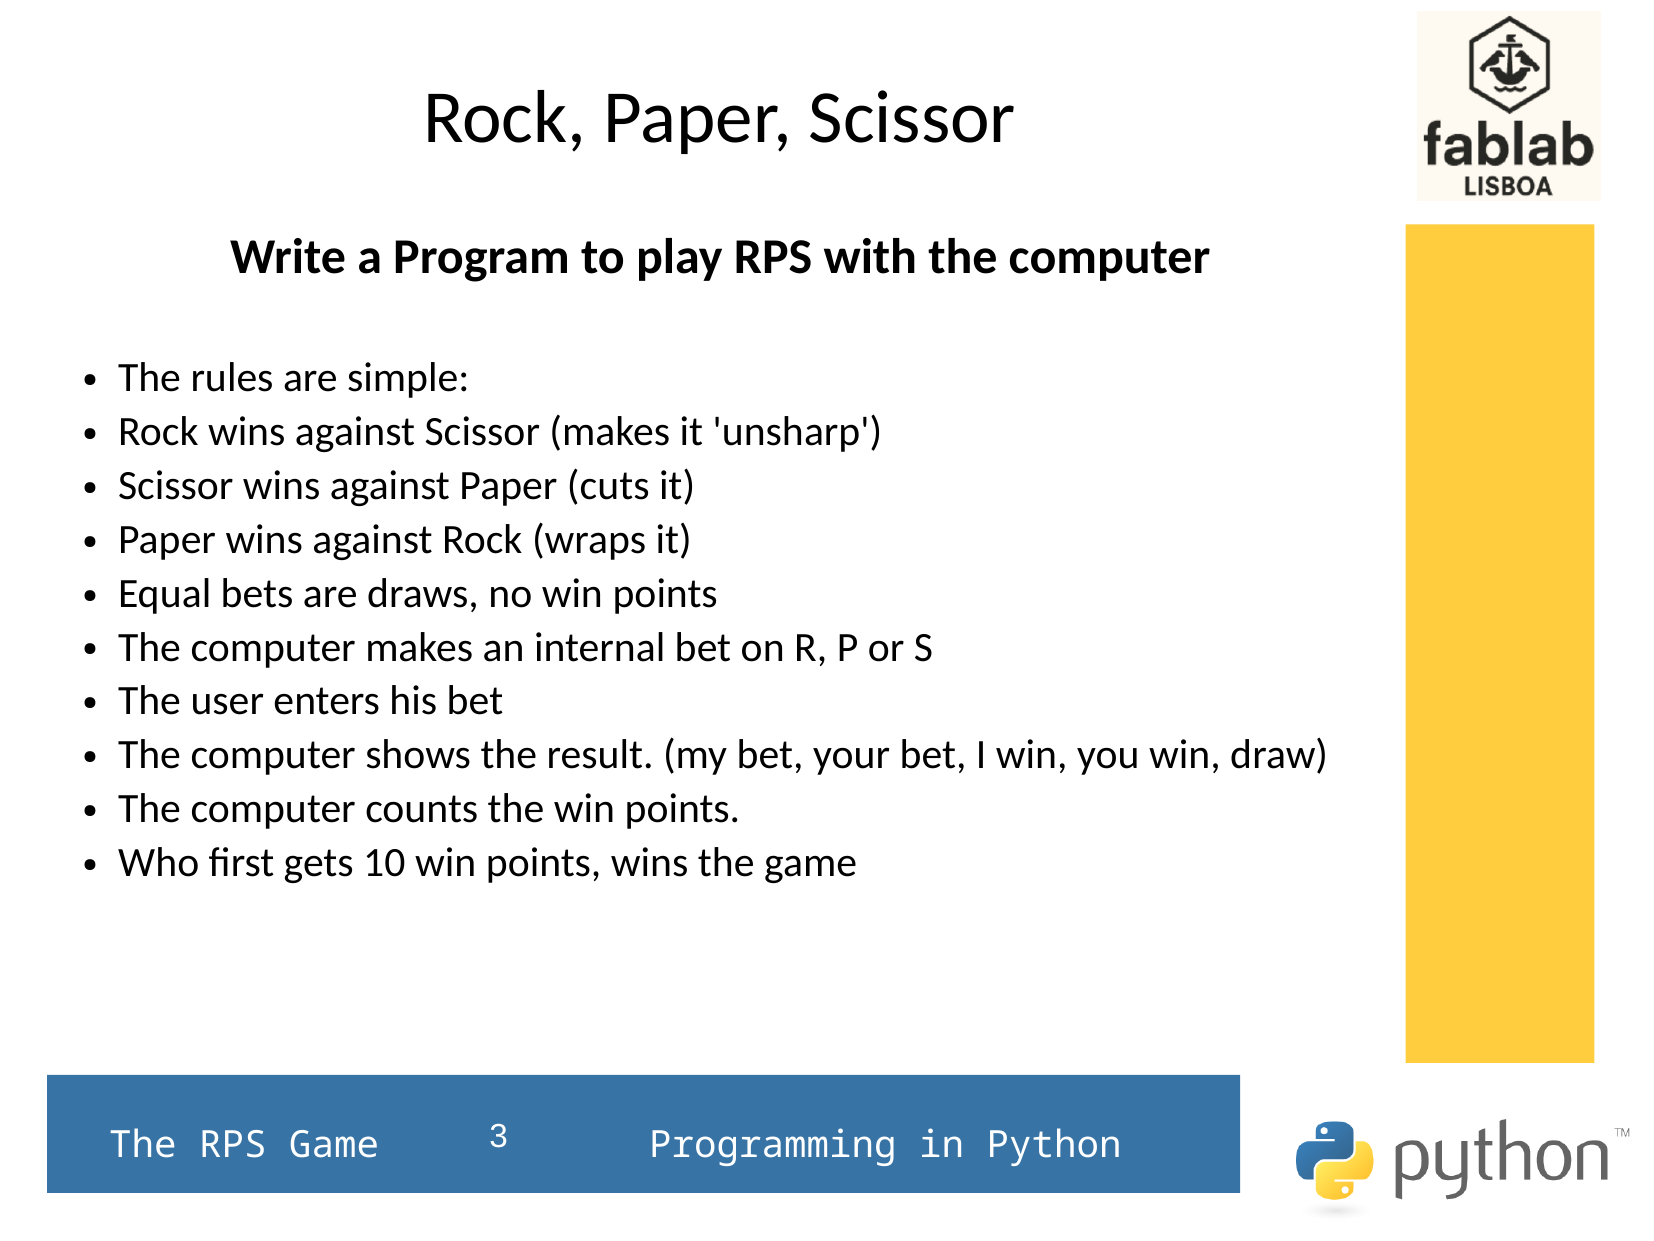

# Rock, Paper, Scissor
Write a Program to play RPS with the computer
The rules are simple:
Rock wins against Scissor (makes it 'unsharp')
Scissor wins against Paper (cuts it)
Paper wins against Rock (wraps it)
Equal bets are draws, no win points
The computer makes an internal bet on R, P or S
The user enters his bet
The computer shows the result. (my bet, your bet, I win, you win, draw)
The computer counts the win points.
Who first gets 10 win points, wins the game
The RPS Game Programming in Python